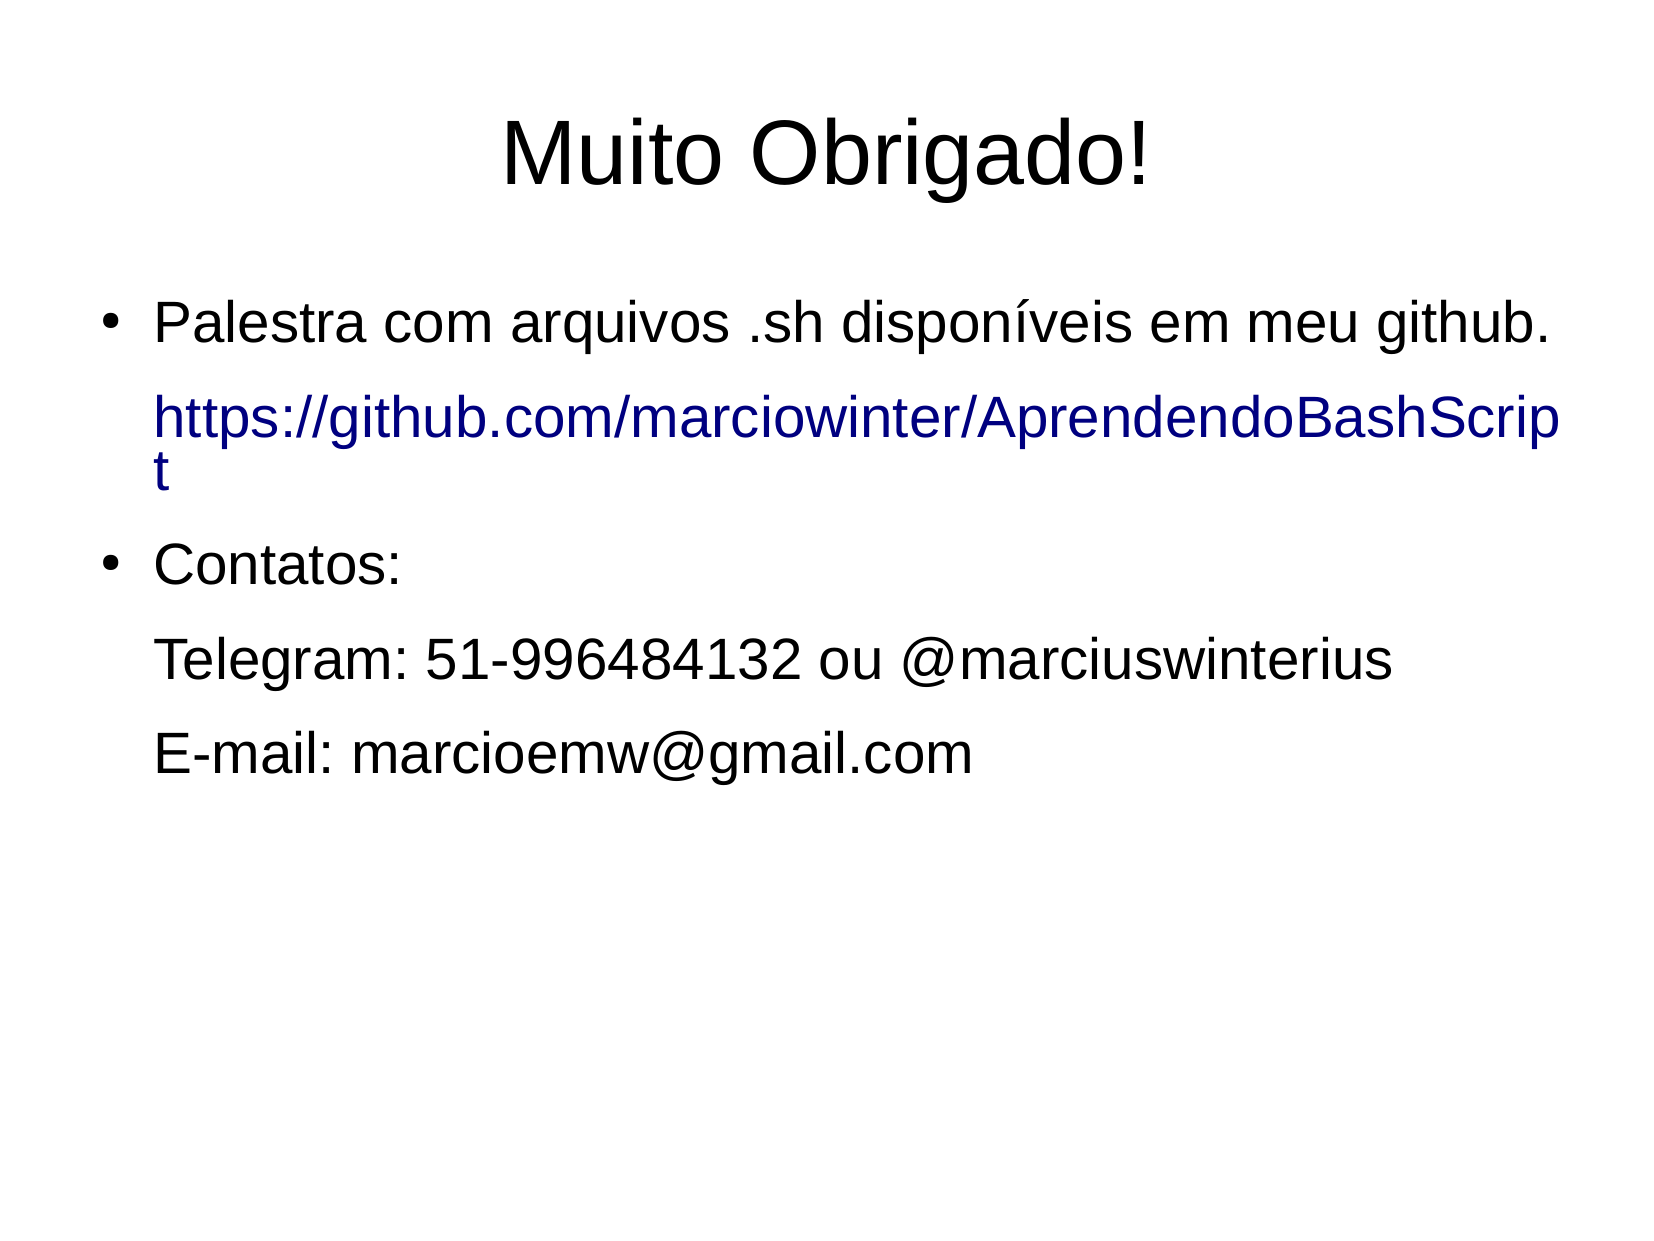

# Muito Obrigado!
Palestra com arquivos .sh disponíveis em meu github.
https://github.com/marciowinter/AprendendoBashScript
Contatos:
Telegram: 51-996484132 ou @marciuswinterius
E-mail: marcioemw@gmail.com